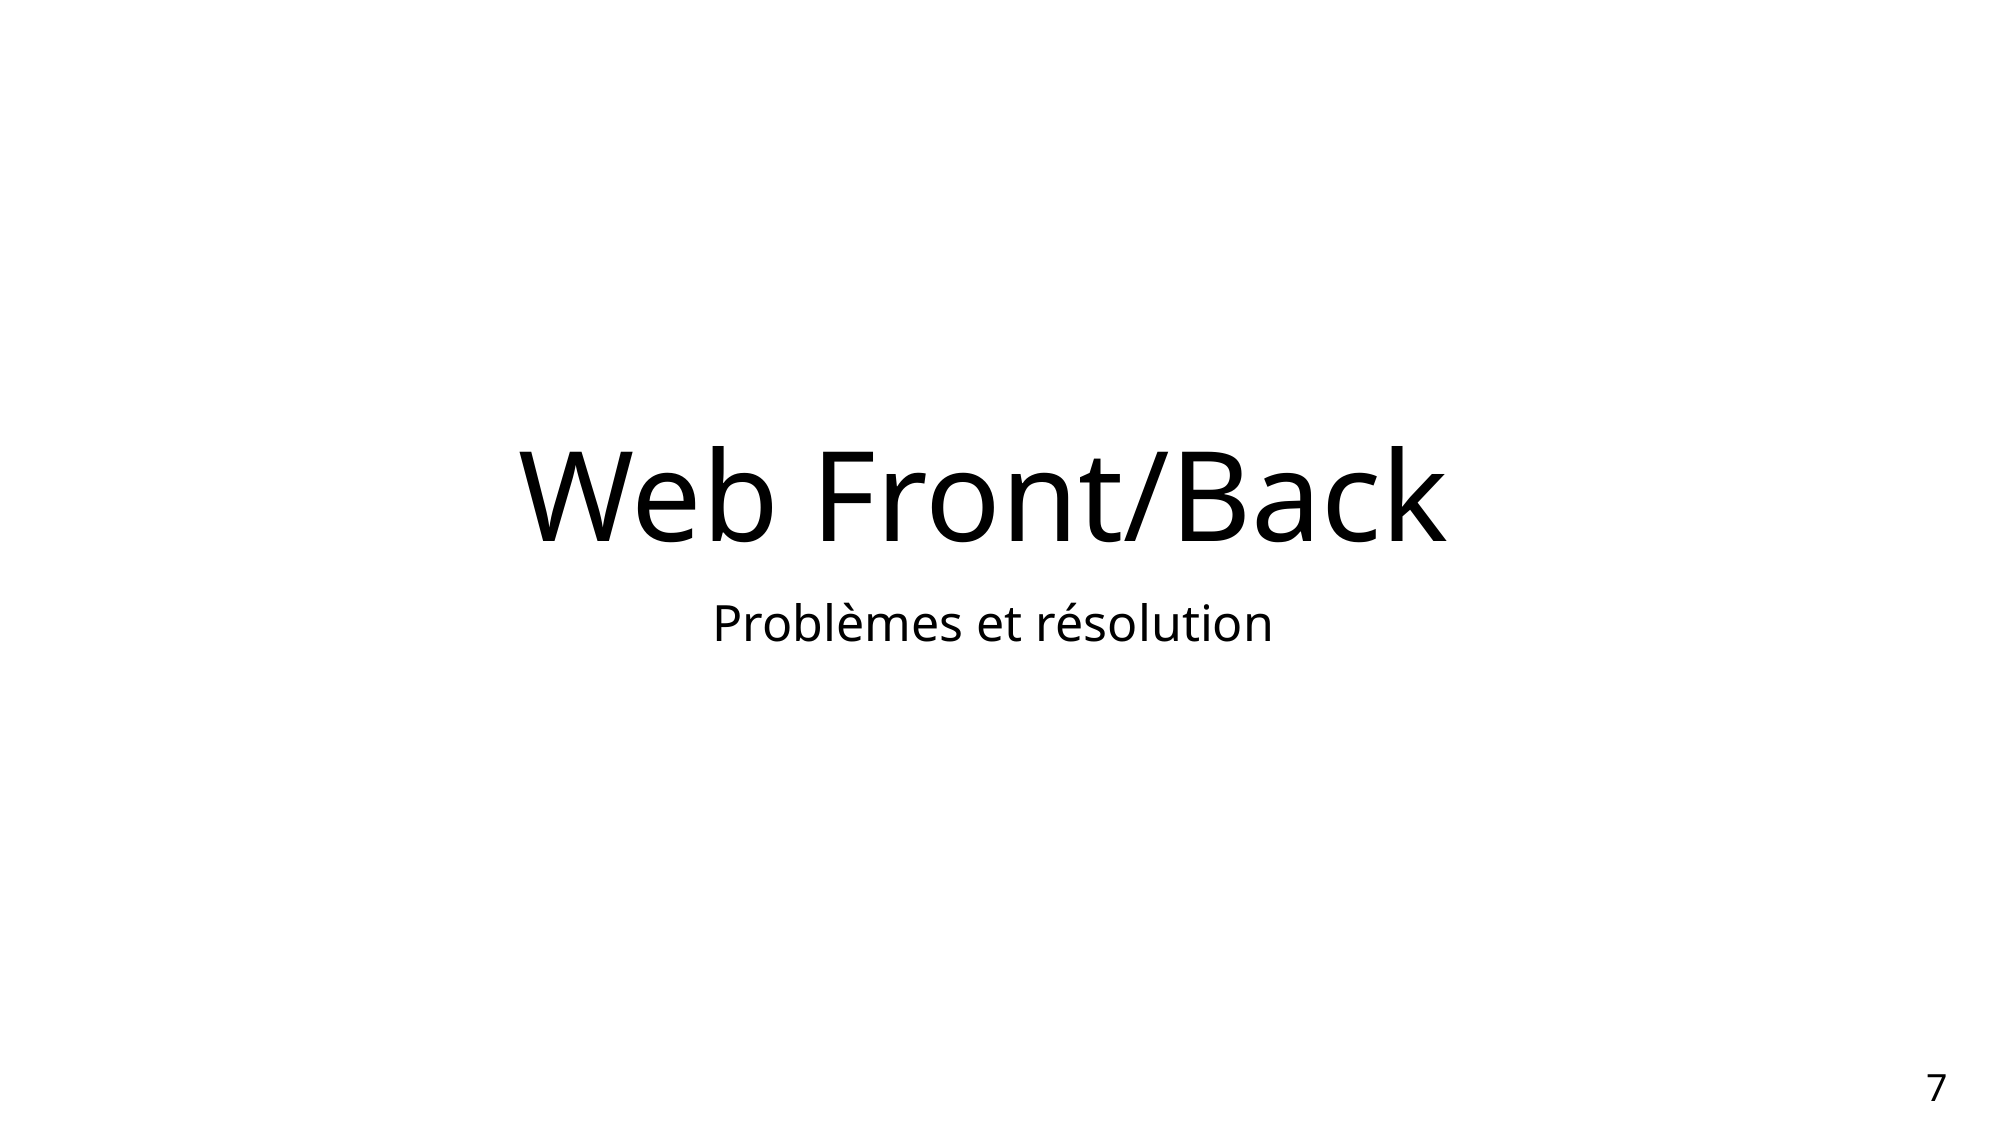

# Web Front/Back
Problèmes et résolution
7